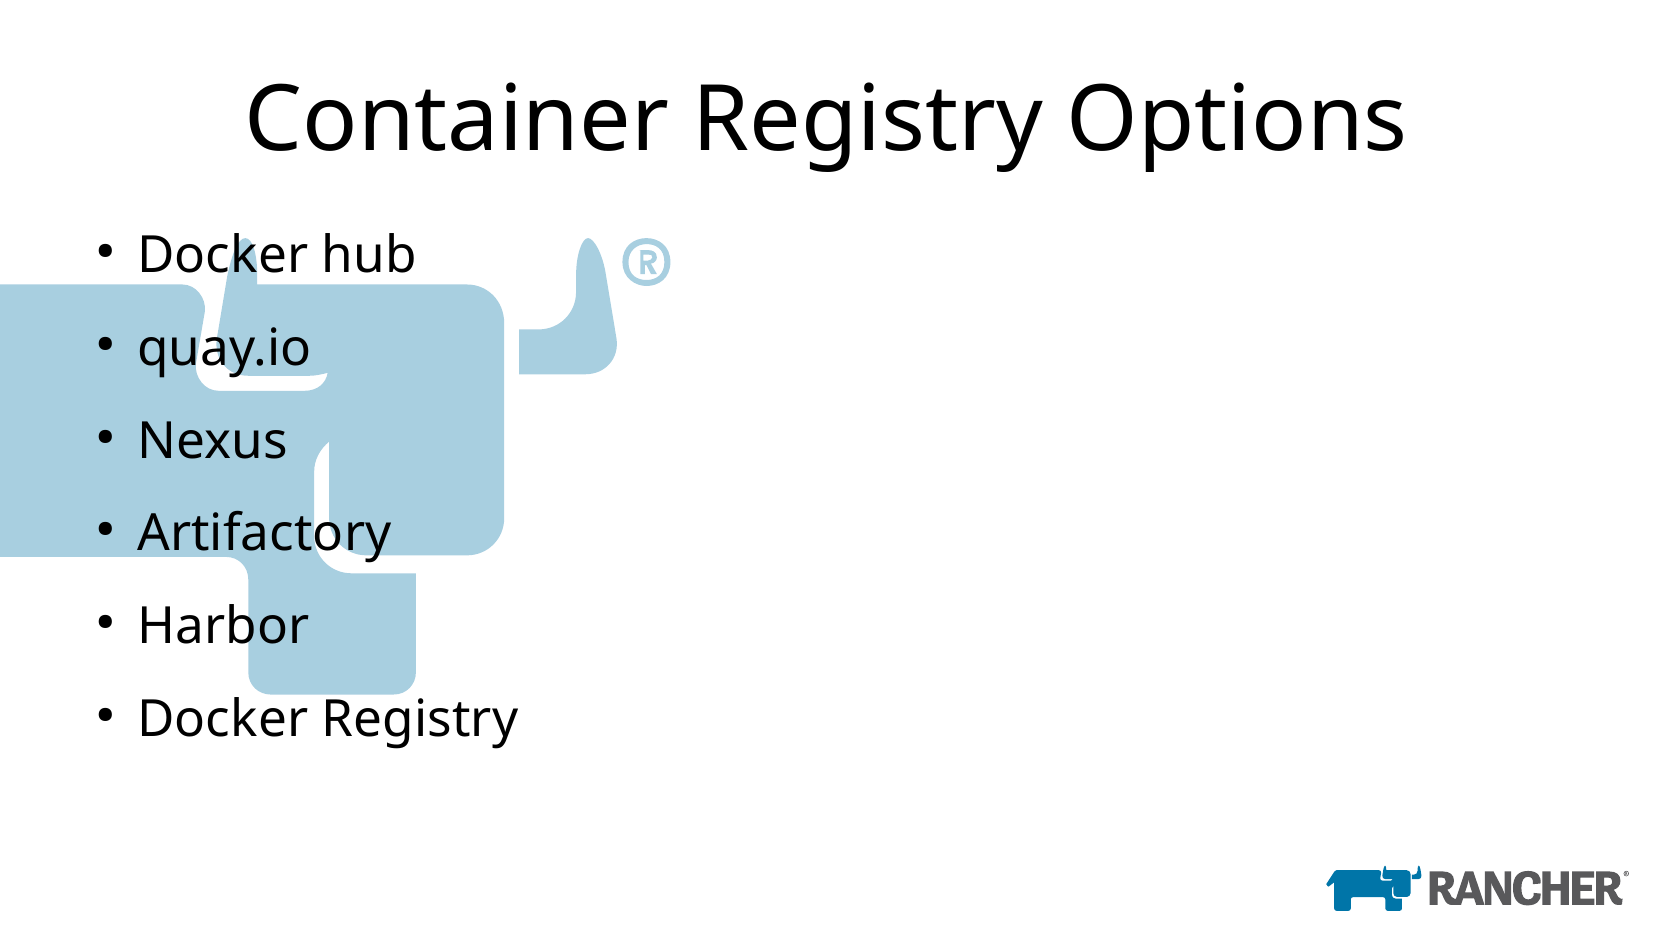

# Container Registry Options
Docker hub
quay.io
Nexus
Artifactory
Harbor
Docker Registry